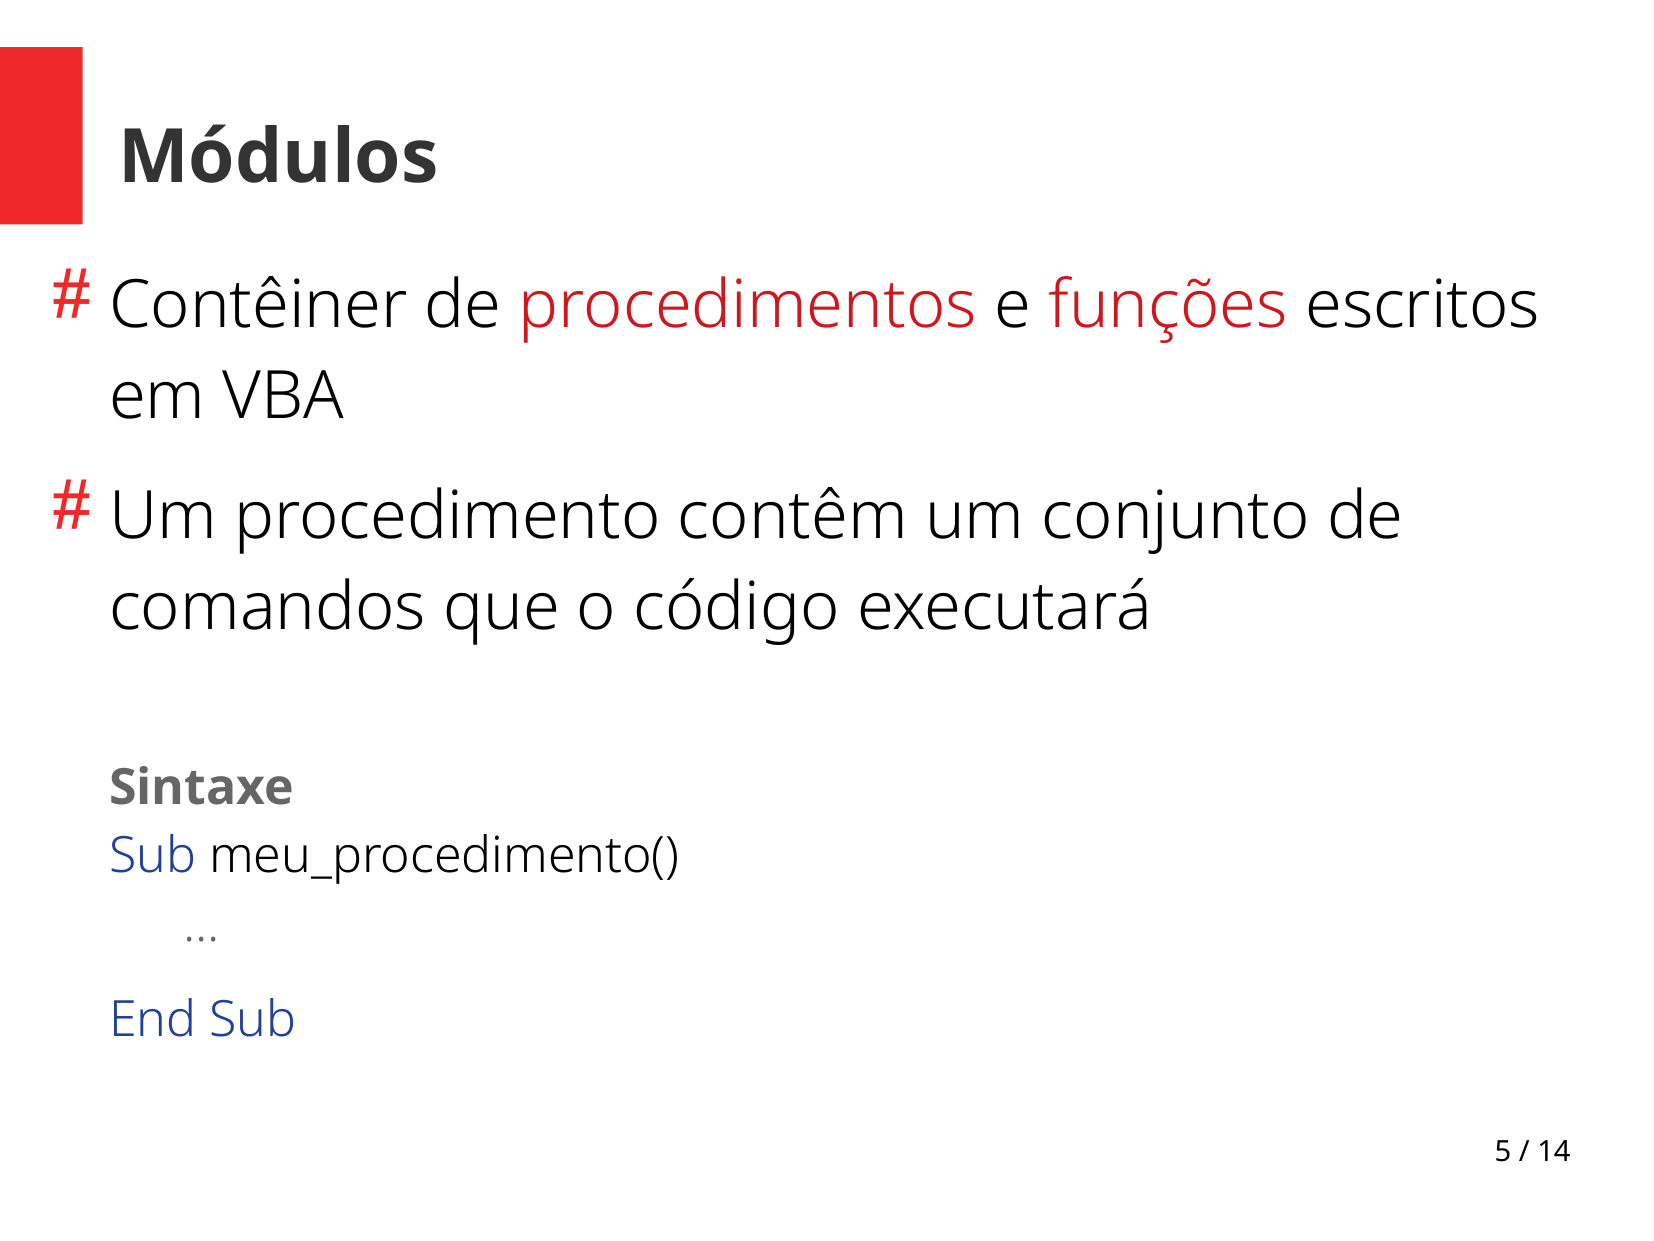

# Módulos
Contêiner de procedimentos e funções escritos em VBA
Um procedimento contêm um conjunto de comandos que o código executará
Sintaxe
Sub meu_procedimento()
	...
End Sub
5